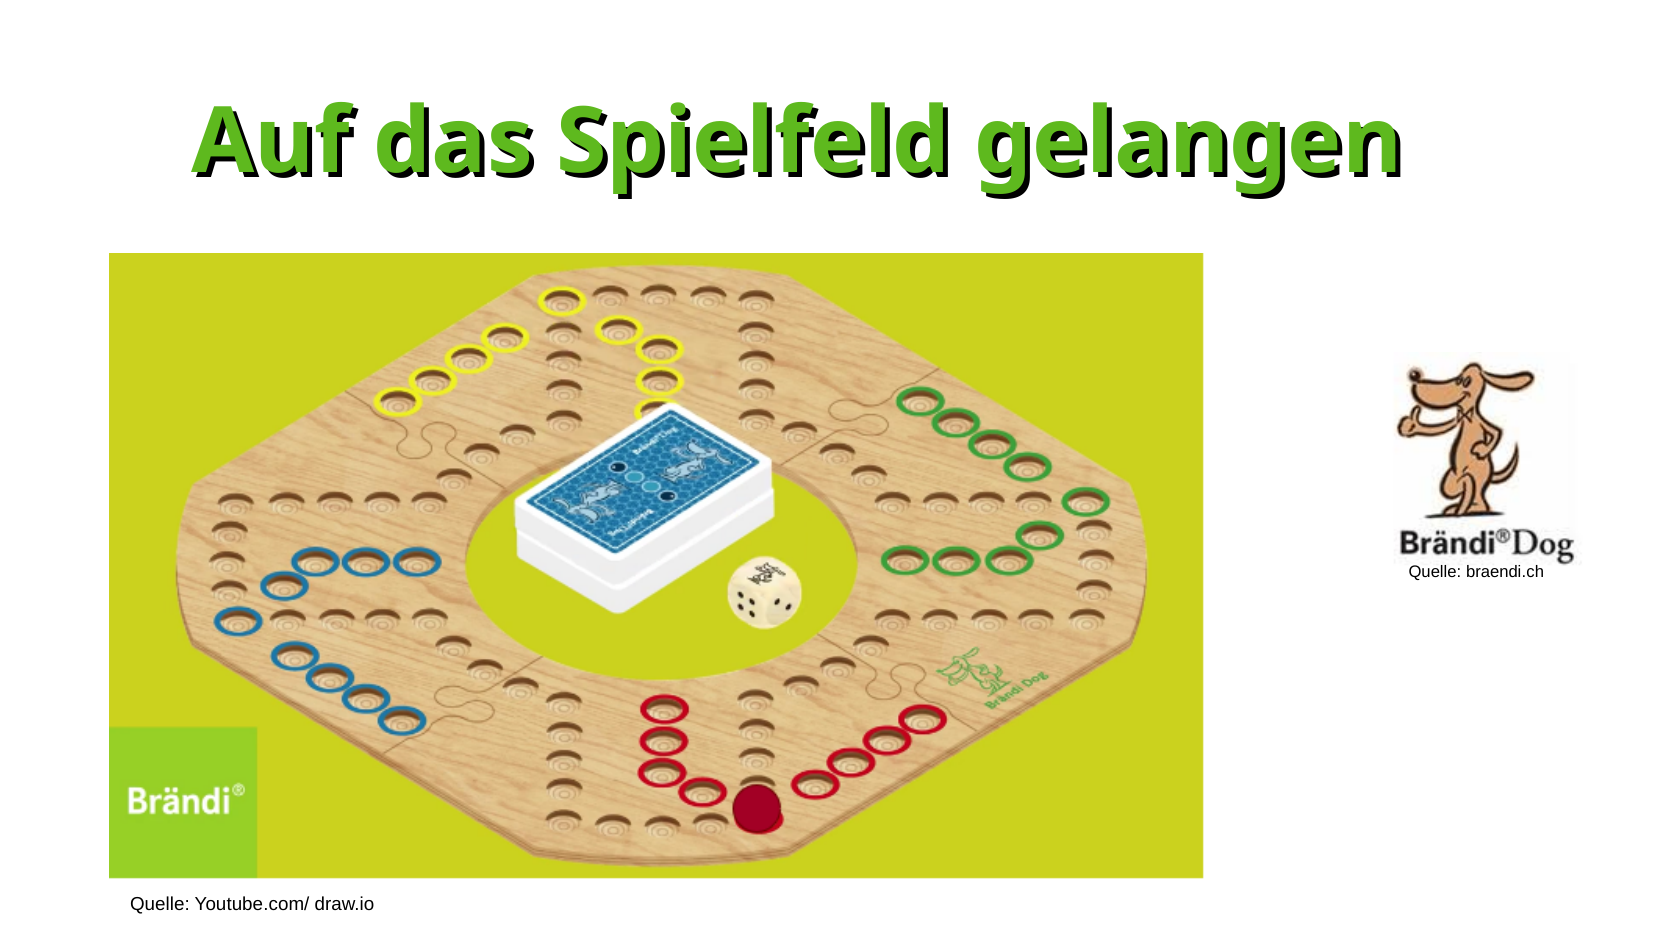

# Auf das Spielfeld gelangen
Quelle: braendi.ch
Quelle: Youtube.com/ draw.io